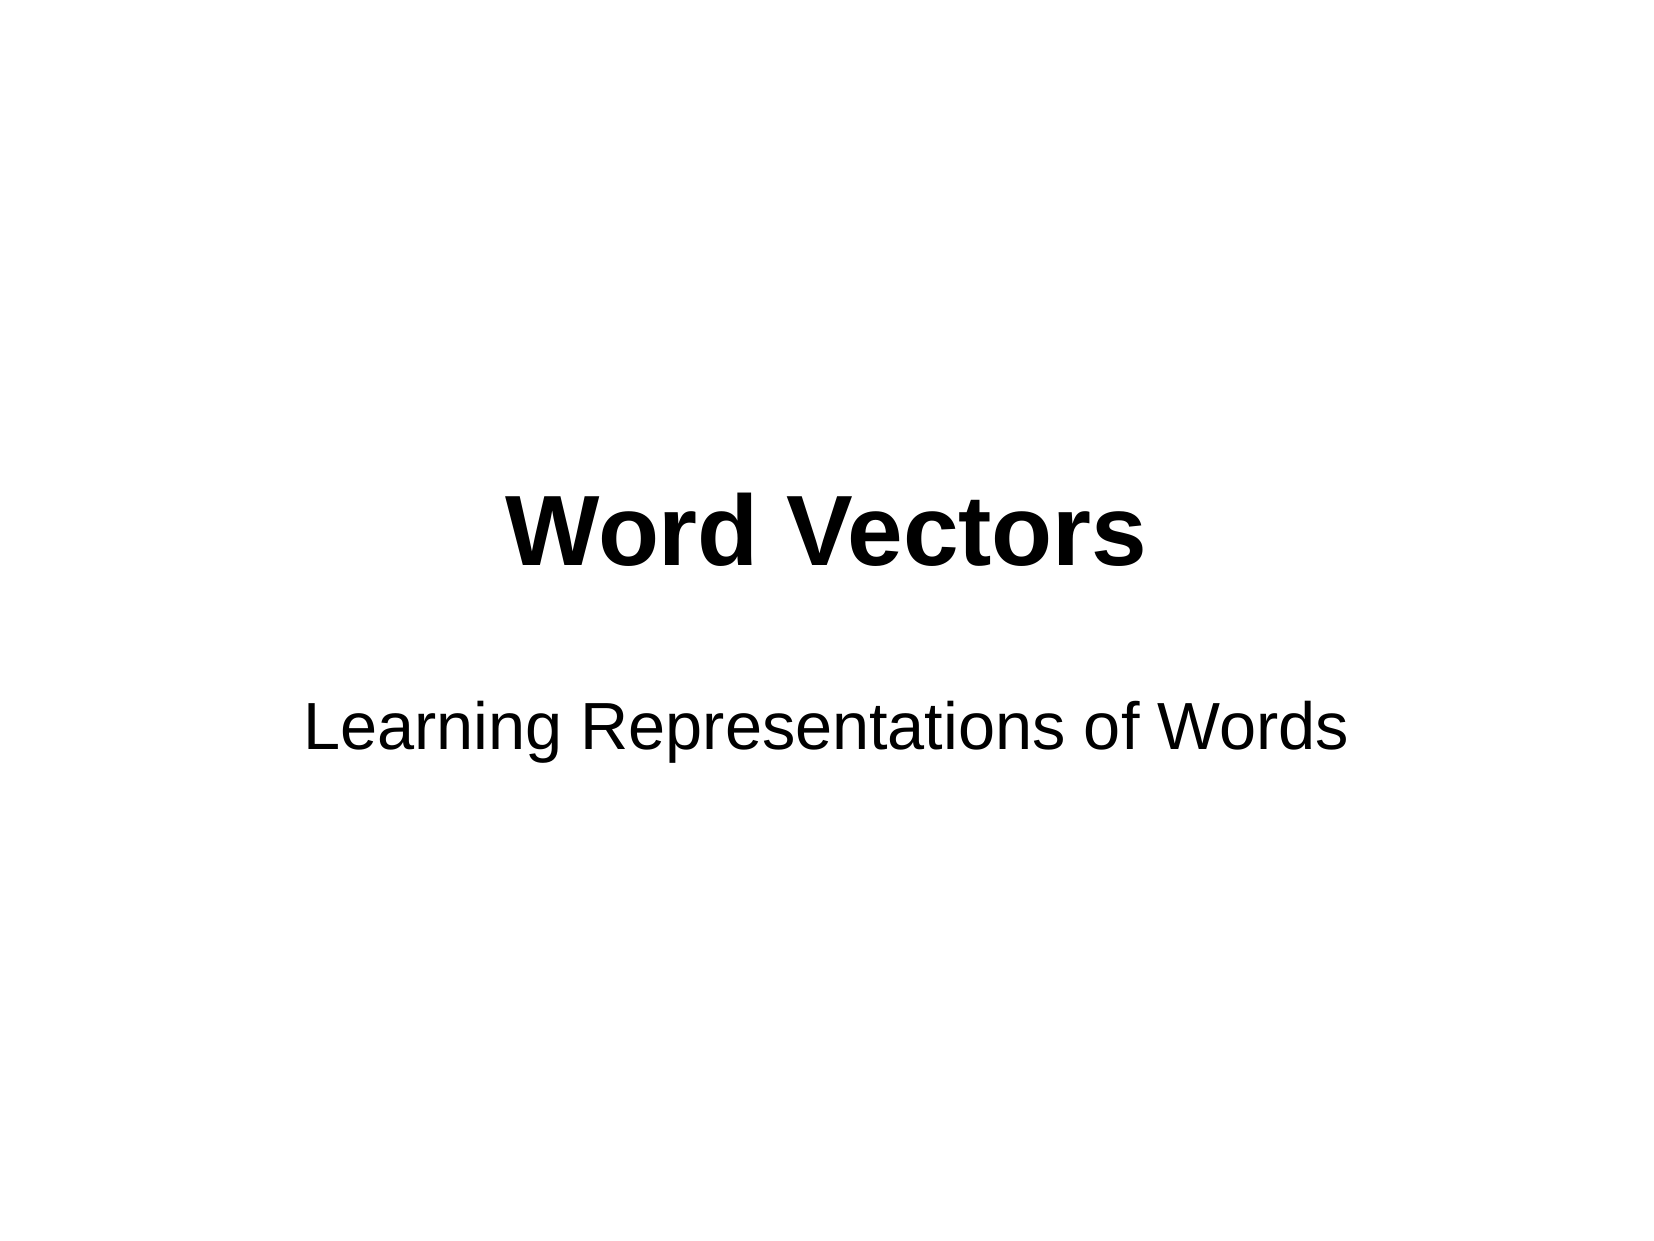

# Word Vectors Learning Representations of Words